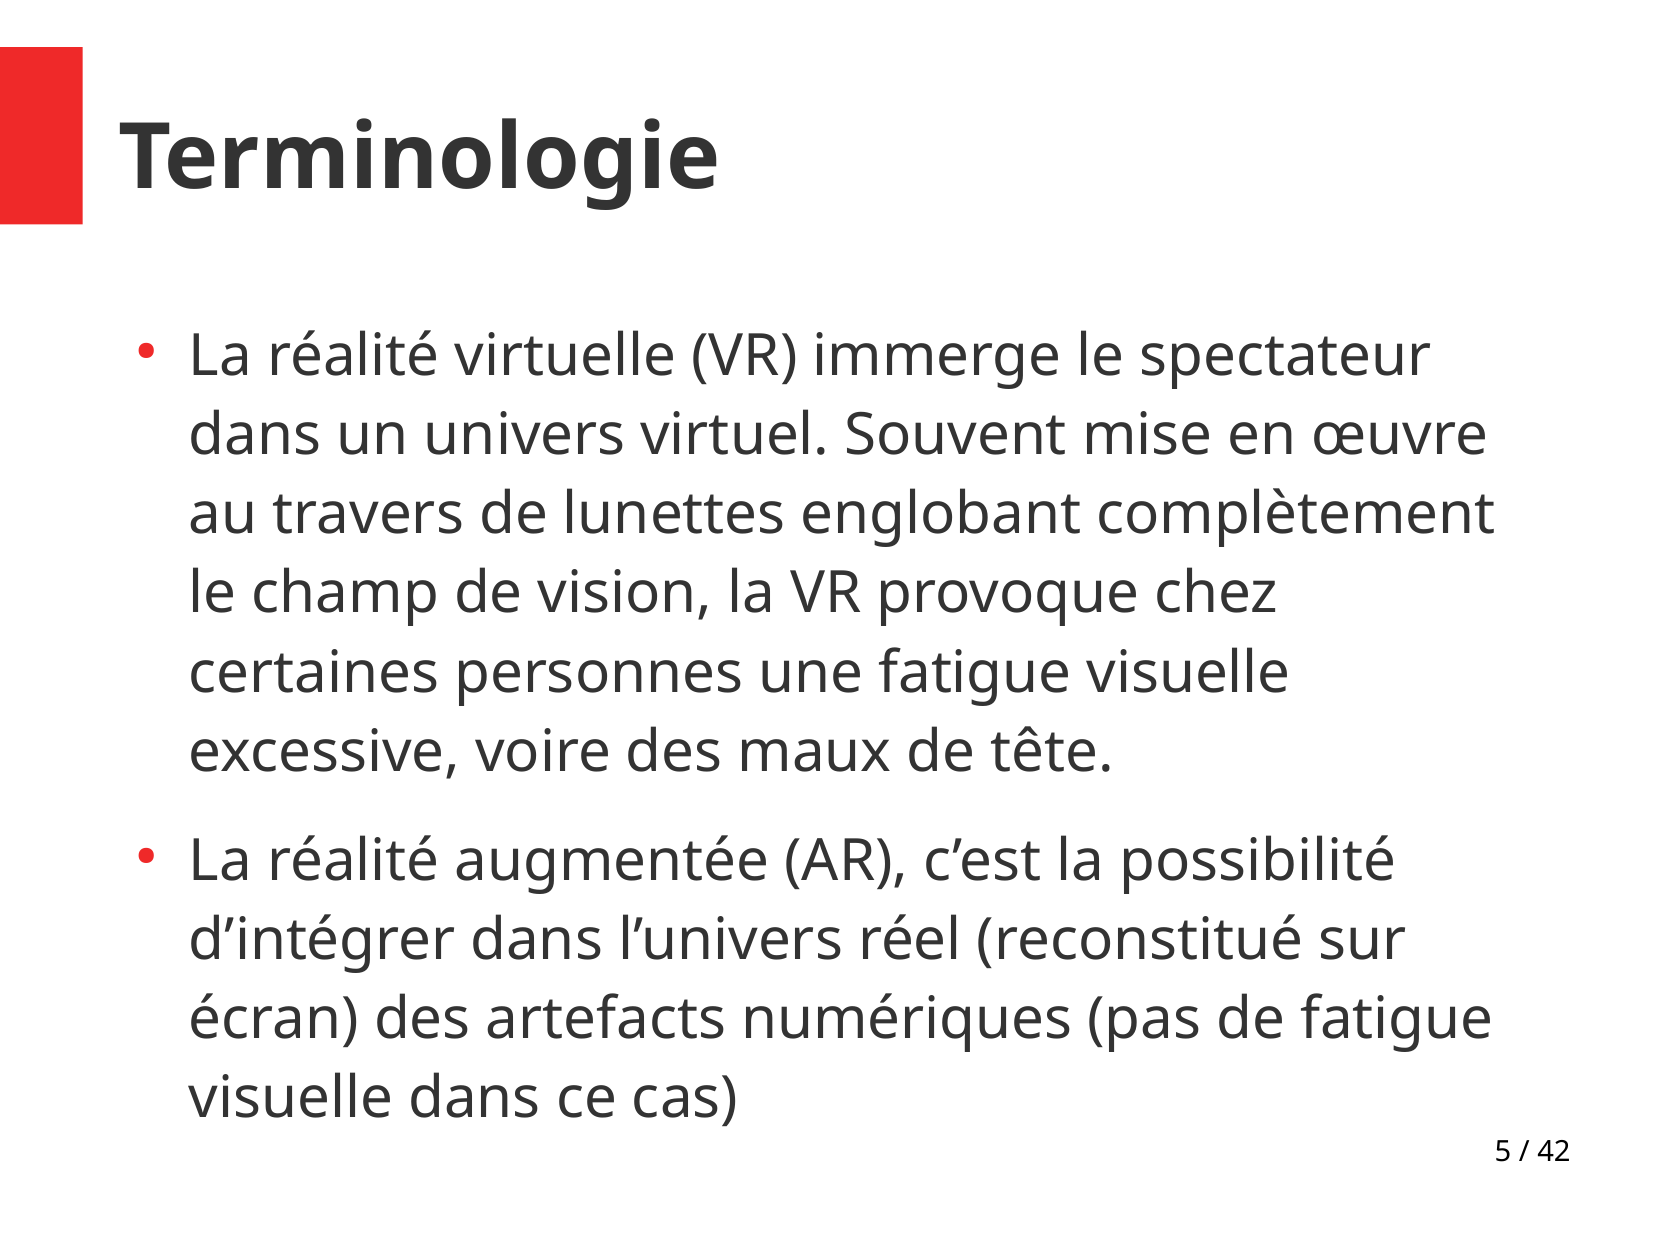

# Terminologie
La réalité virtuelle (VR) immerge le spectateur dans un univers virtuel. Souvent mise en œuvre au travers de lunettes englobant complètement le champ de vision, la VR provoque chez certaines personnes une fatigue visuelle excessive, voire des maux de tête.
La réalité augmentée (AR), c’est la possibilité d’intégrer dans l’univers réel (reconstitué sur écran) des artefacts numériques (pas de fatigue visuelle dans ce cas)
5